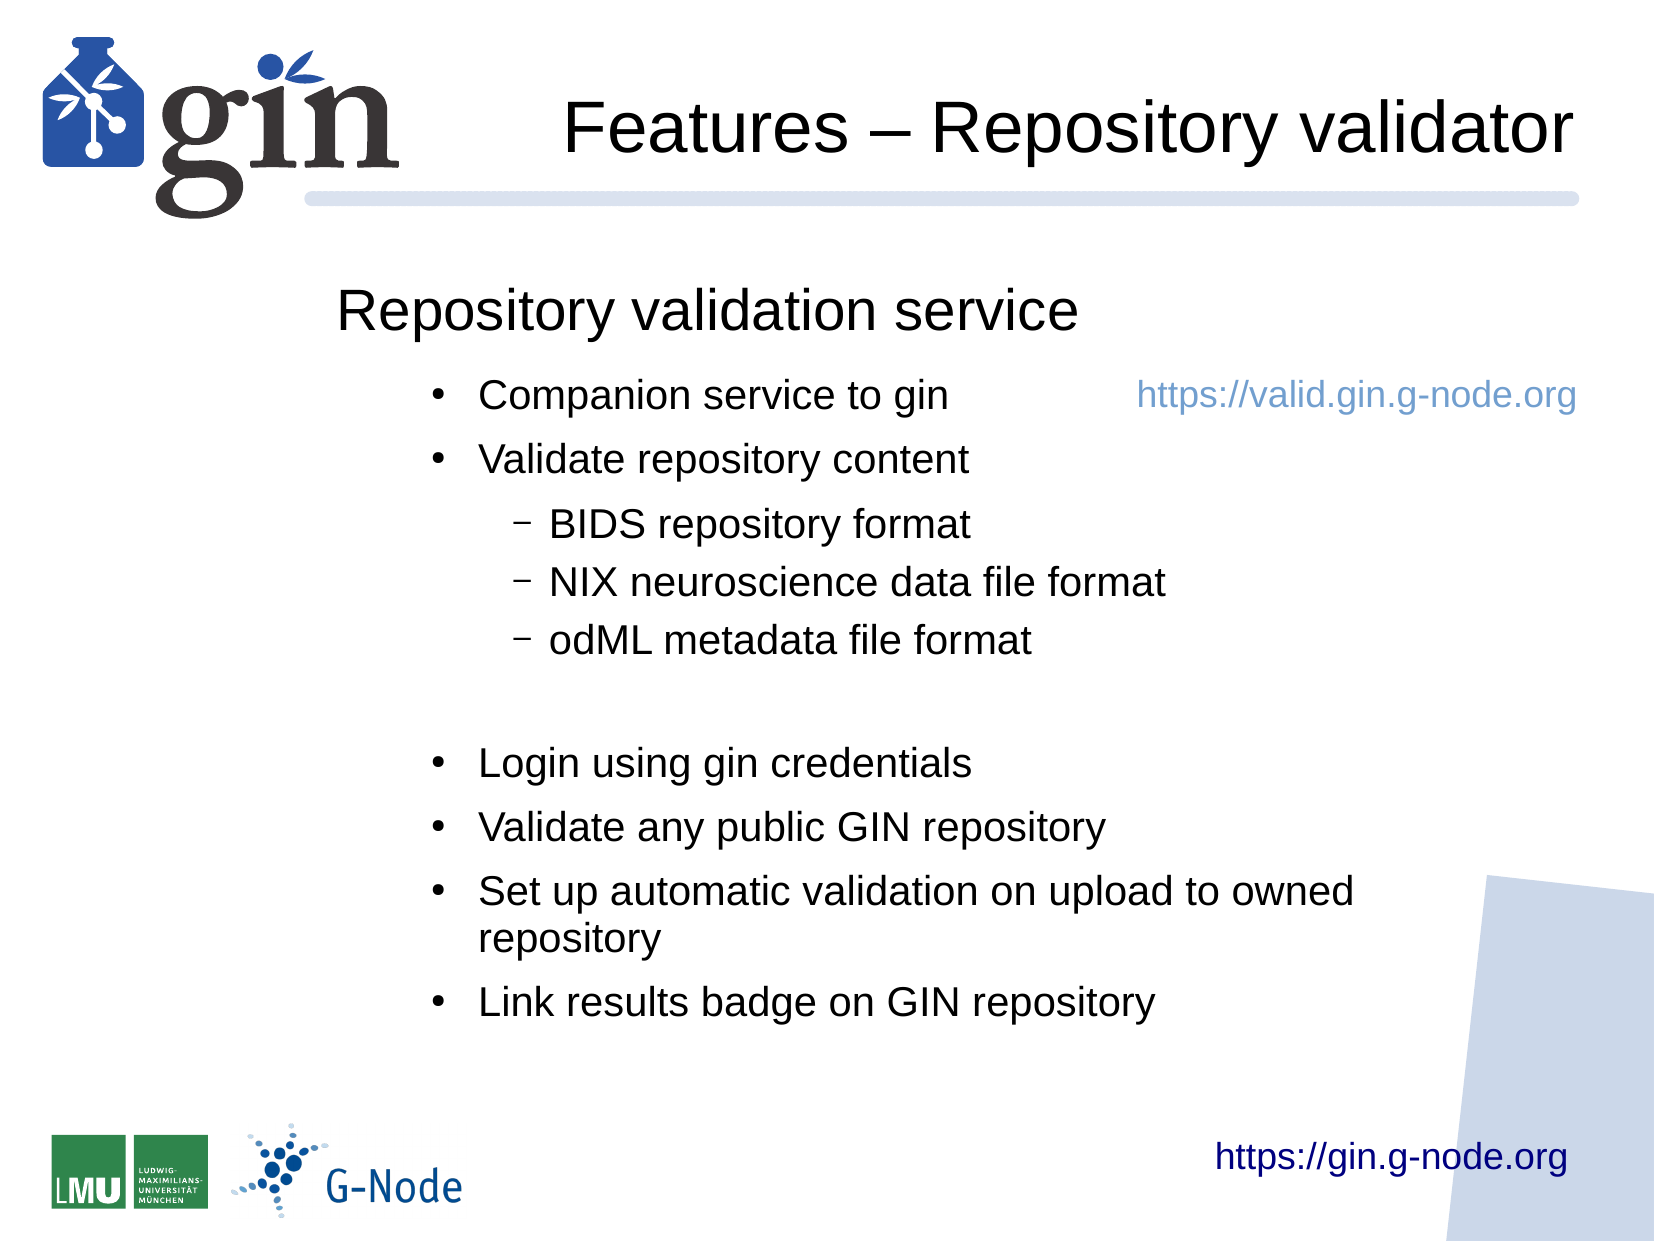

Features – Repository validator
# Repository validation service
Companion service to gin
Validate repository content
BIDS repository format
NIX neuroscience data file format
odML metadata file format
Login using gin credentials
Validate any public GIN repository
Set up automatic validation on upload to owned repository
Link results badge on GIN repository
https://valid.gin.g-node.org
https://gin.g-node.org